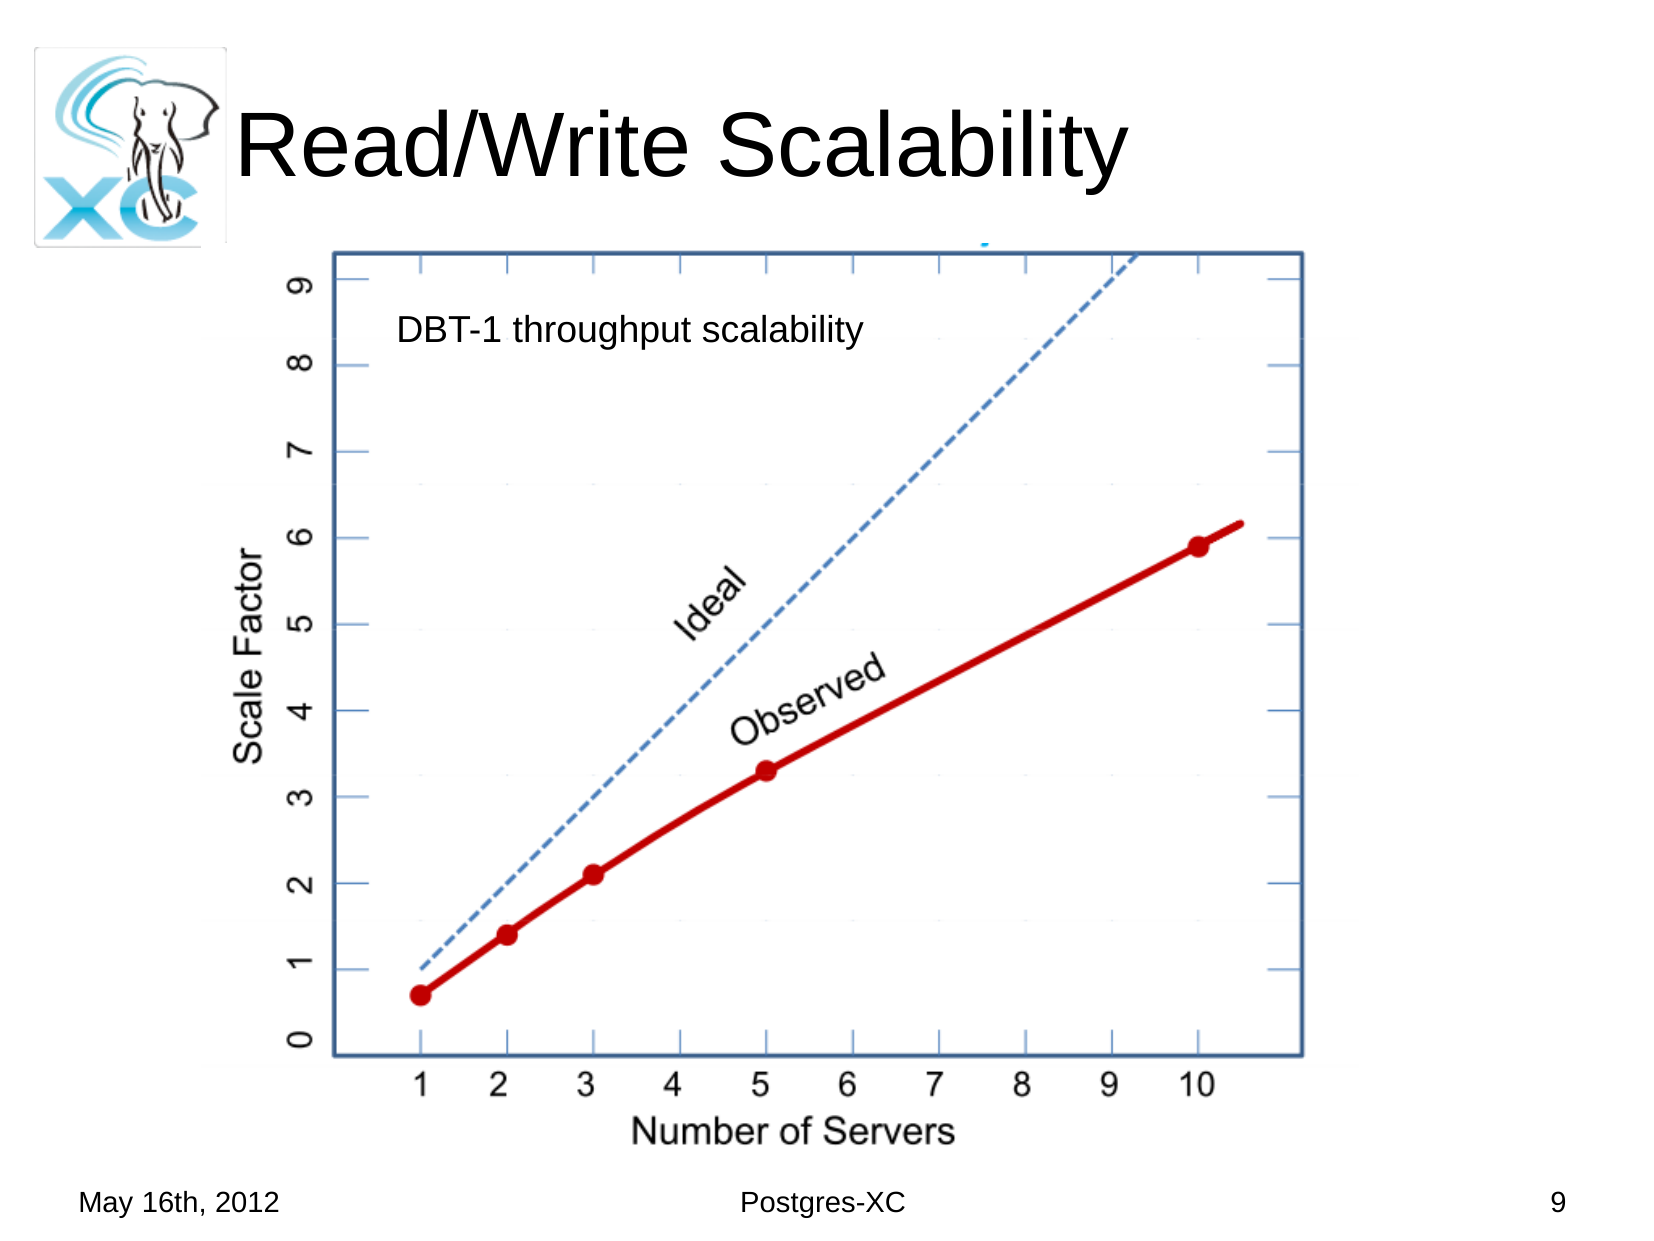

# Read/Write Scalability
DBT-1 throughput scalability
9